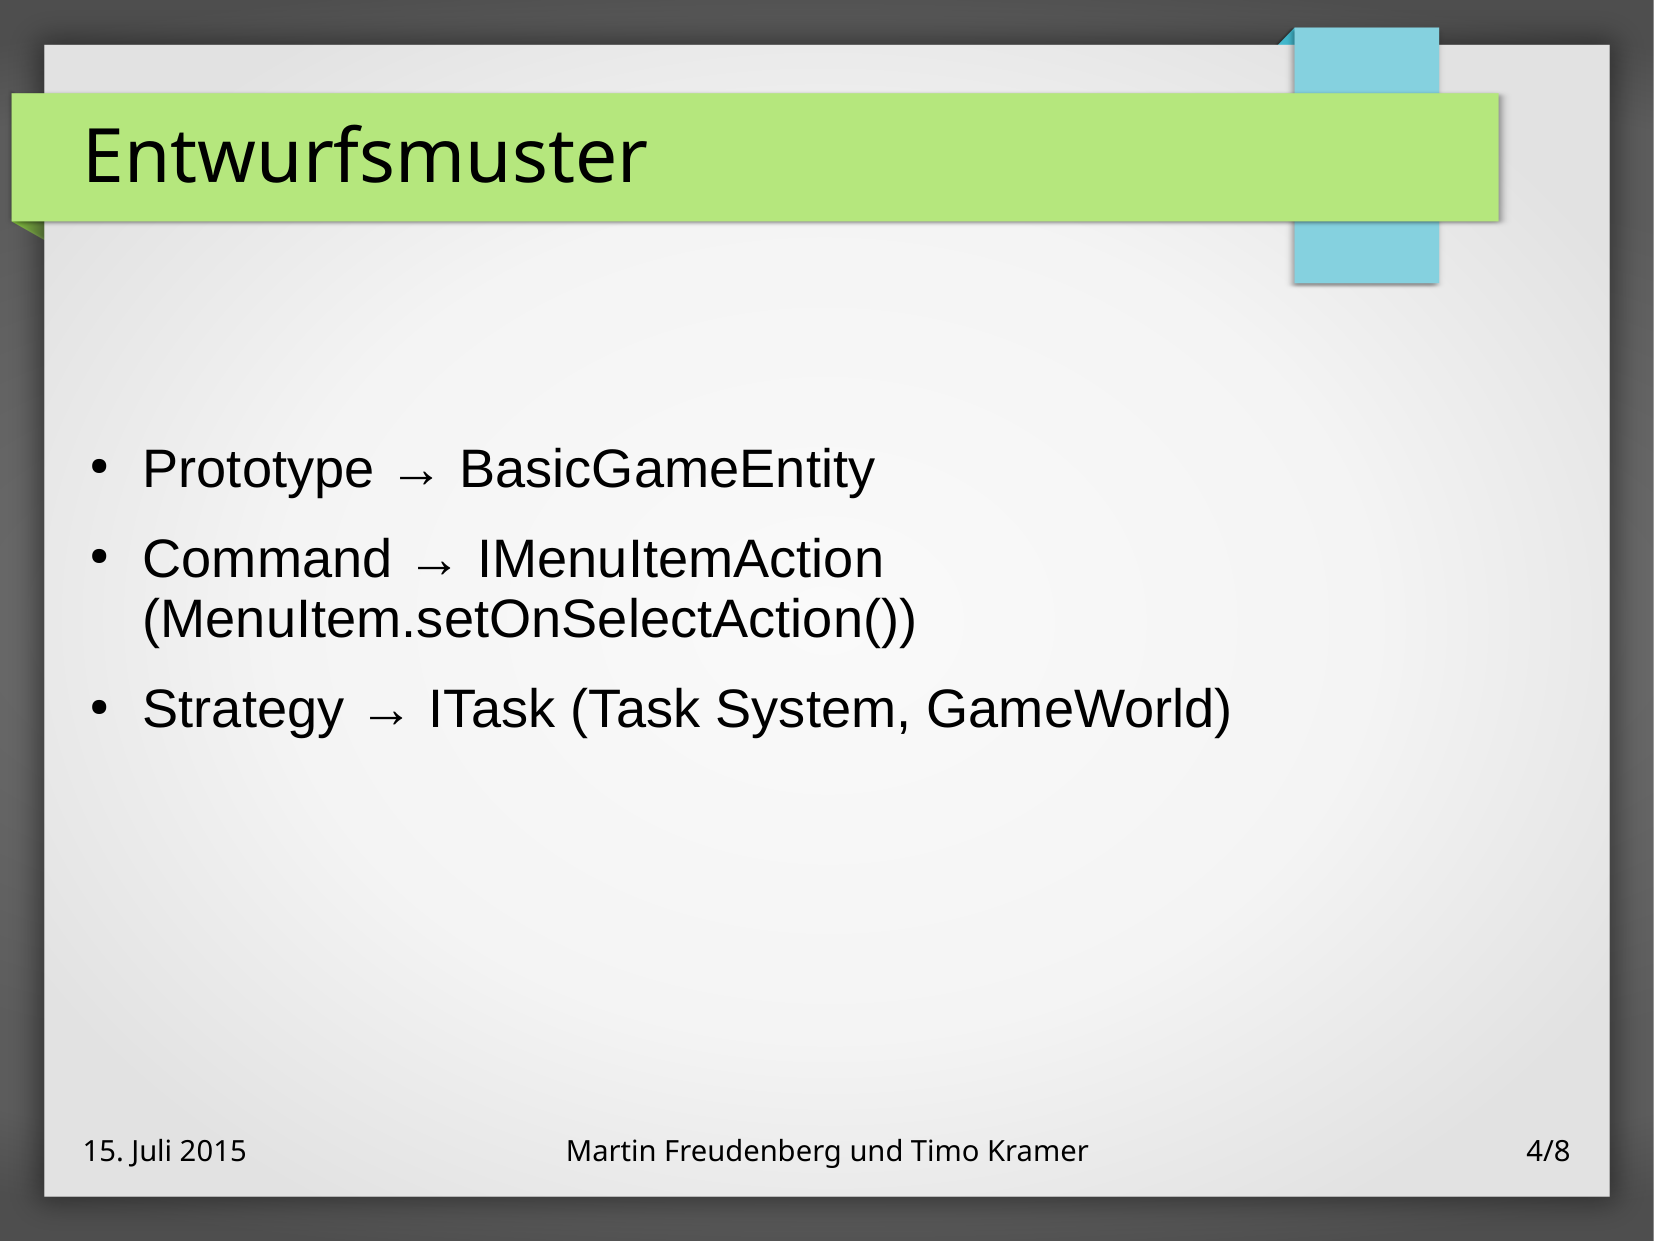

# Entwurfsmuster
Prototype → BasicGameEntity
Command → IMenuItemAction (MenuItem.setOnSelectAction())
Strategy → ITask (Task System, GameWorld)
15. Juli 2015
Martin Freudenberg und Timo Kramer
4